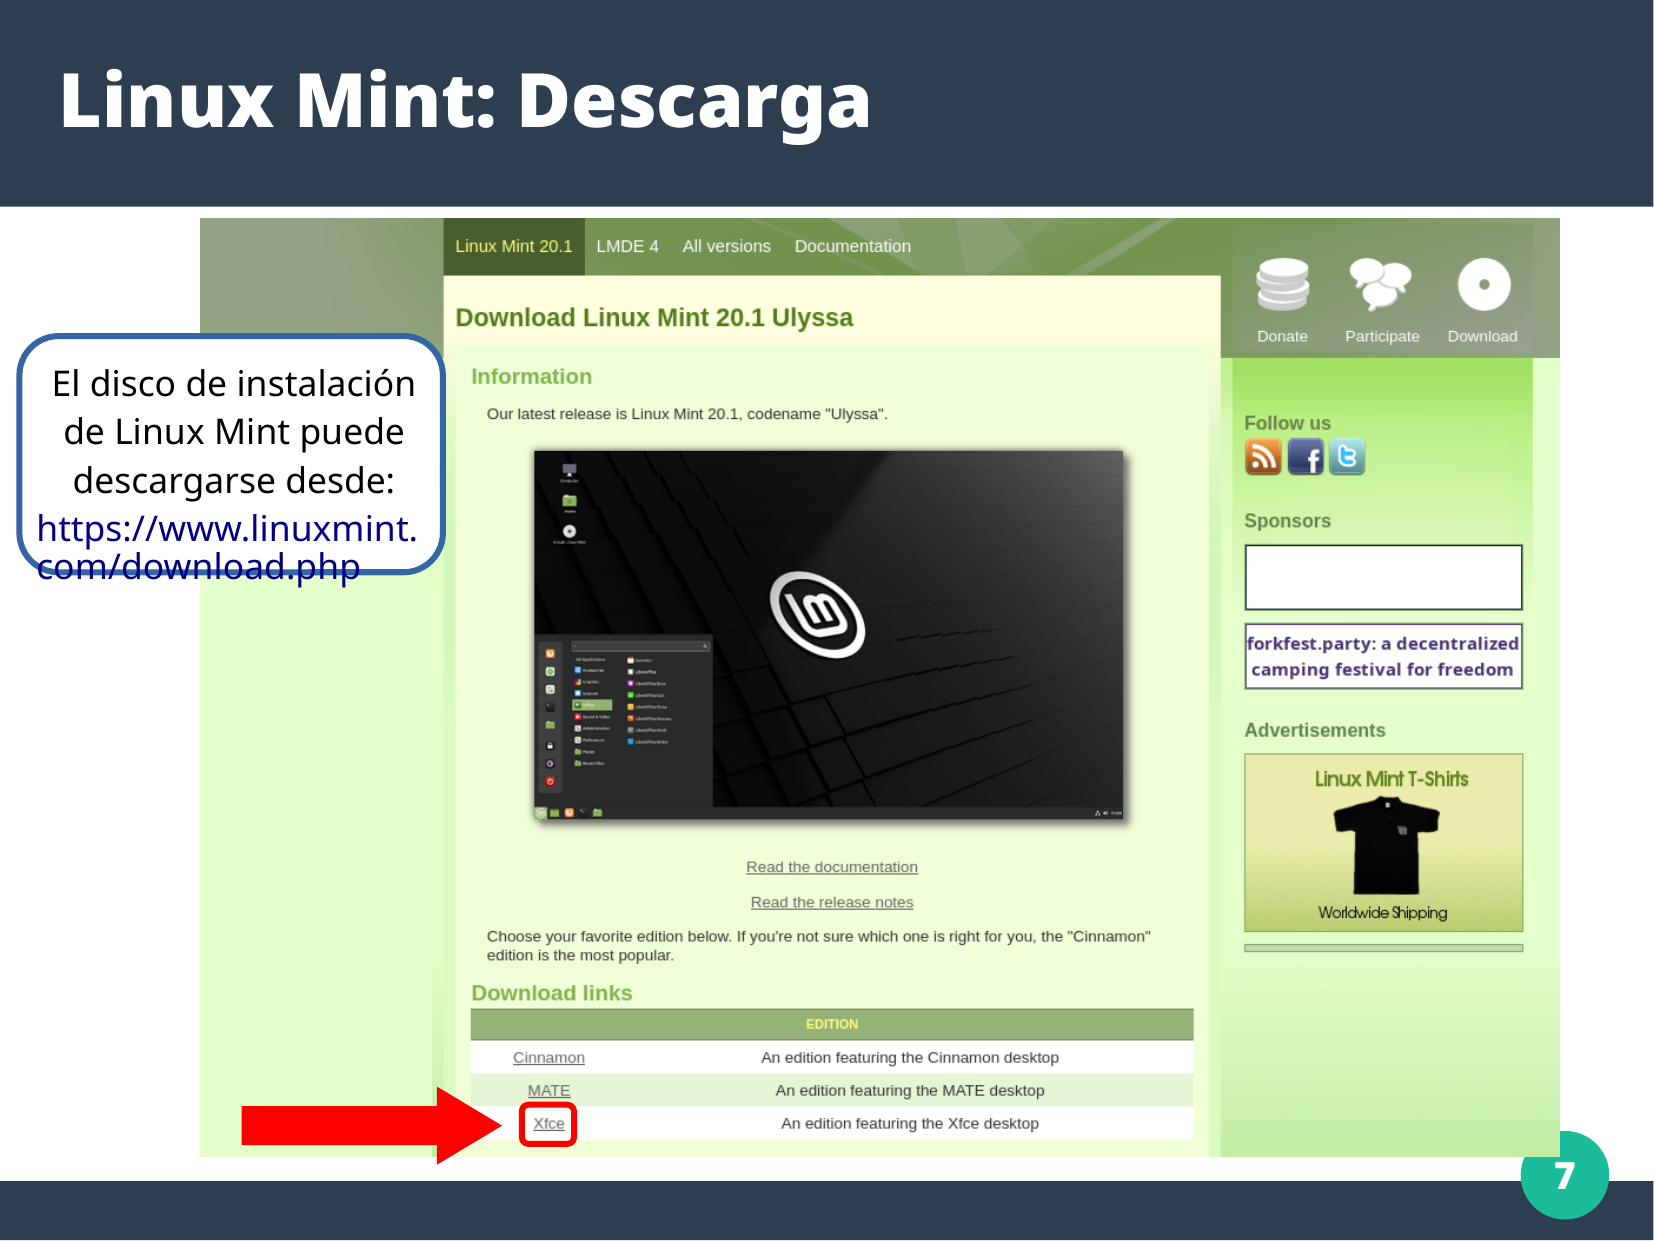

# Linux Mint: Descarga
El disco de instalación de Linux Mint puede descargarse desde:
https://www.linuxmint.com/download.php
7